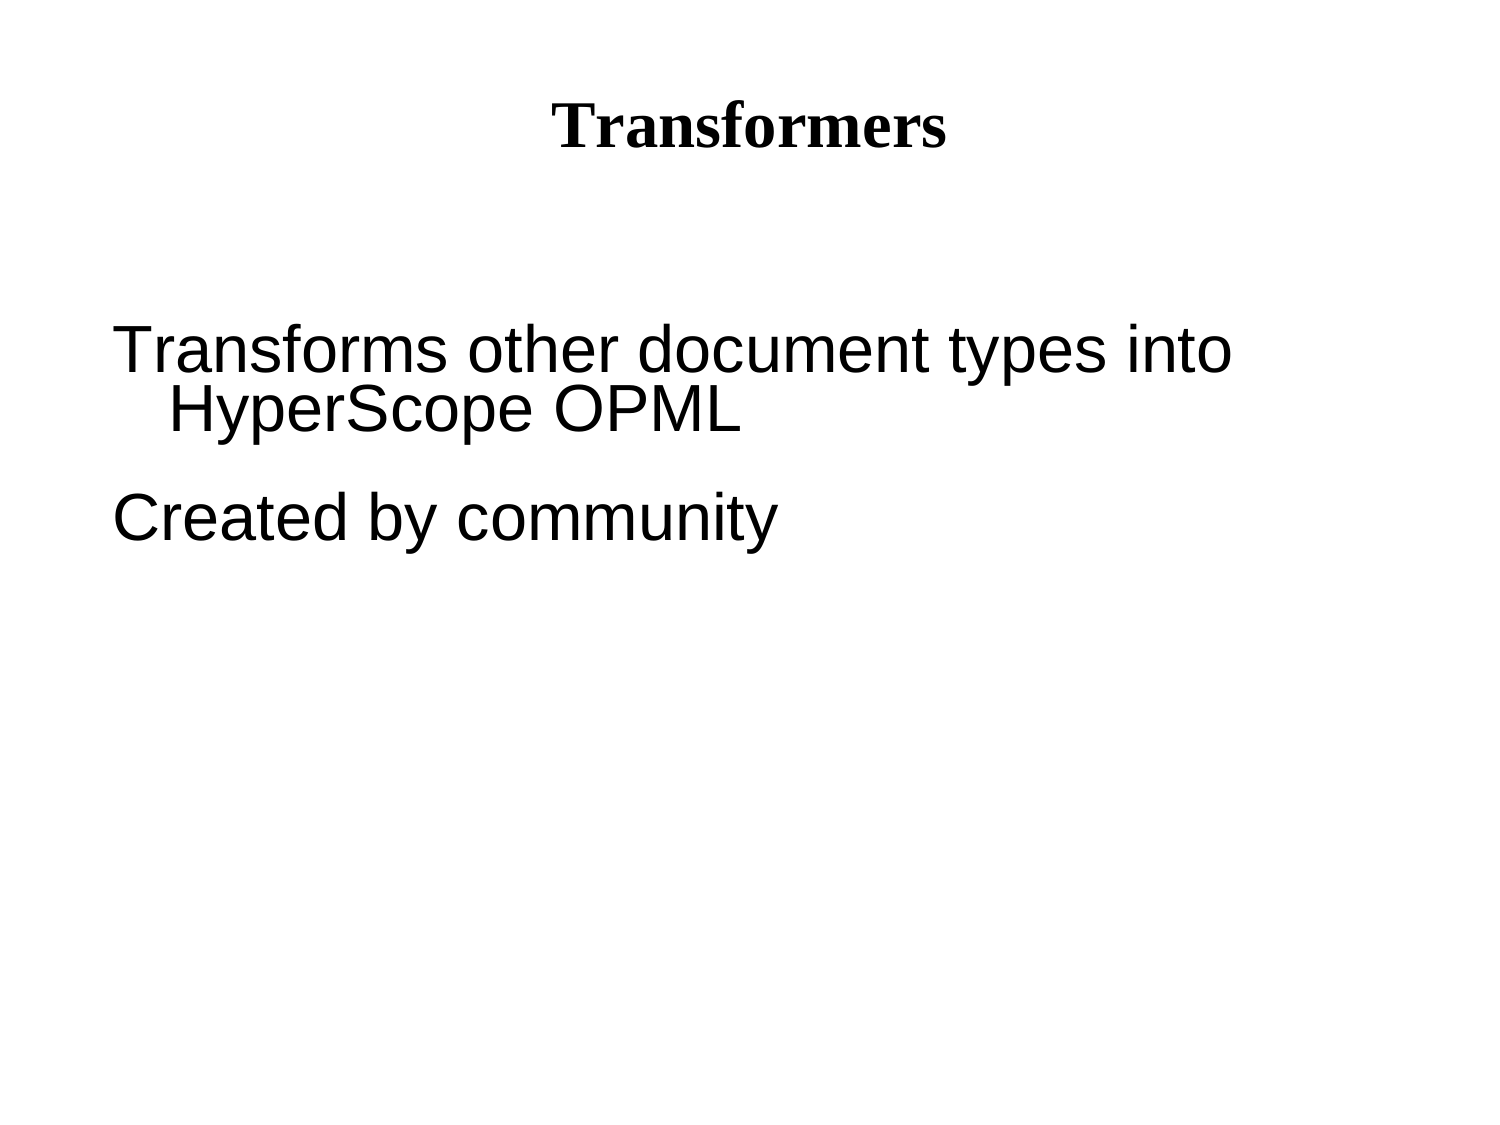

# Transformers
Transforms other document types into HyperScope OPML
Created by community